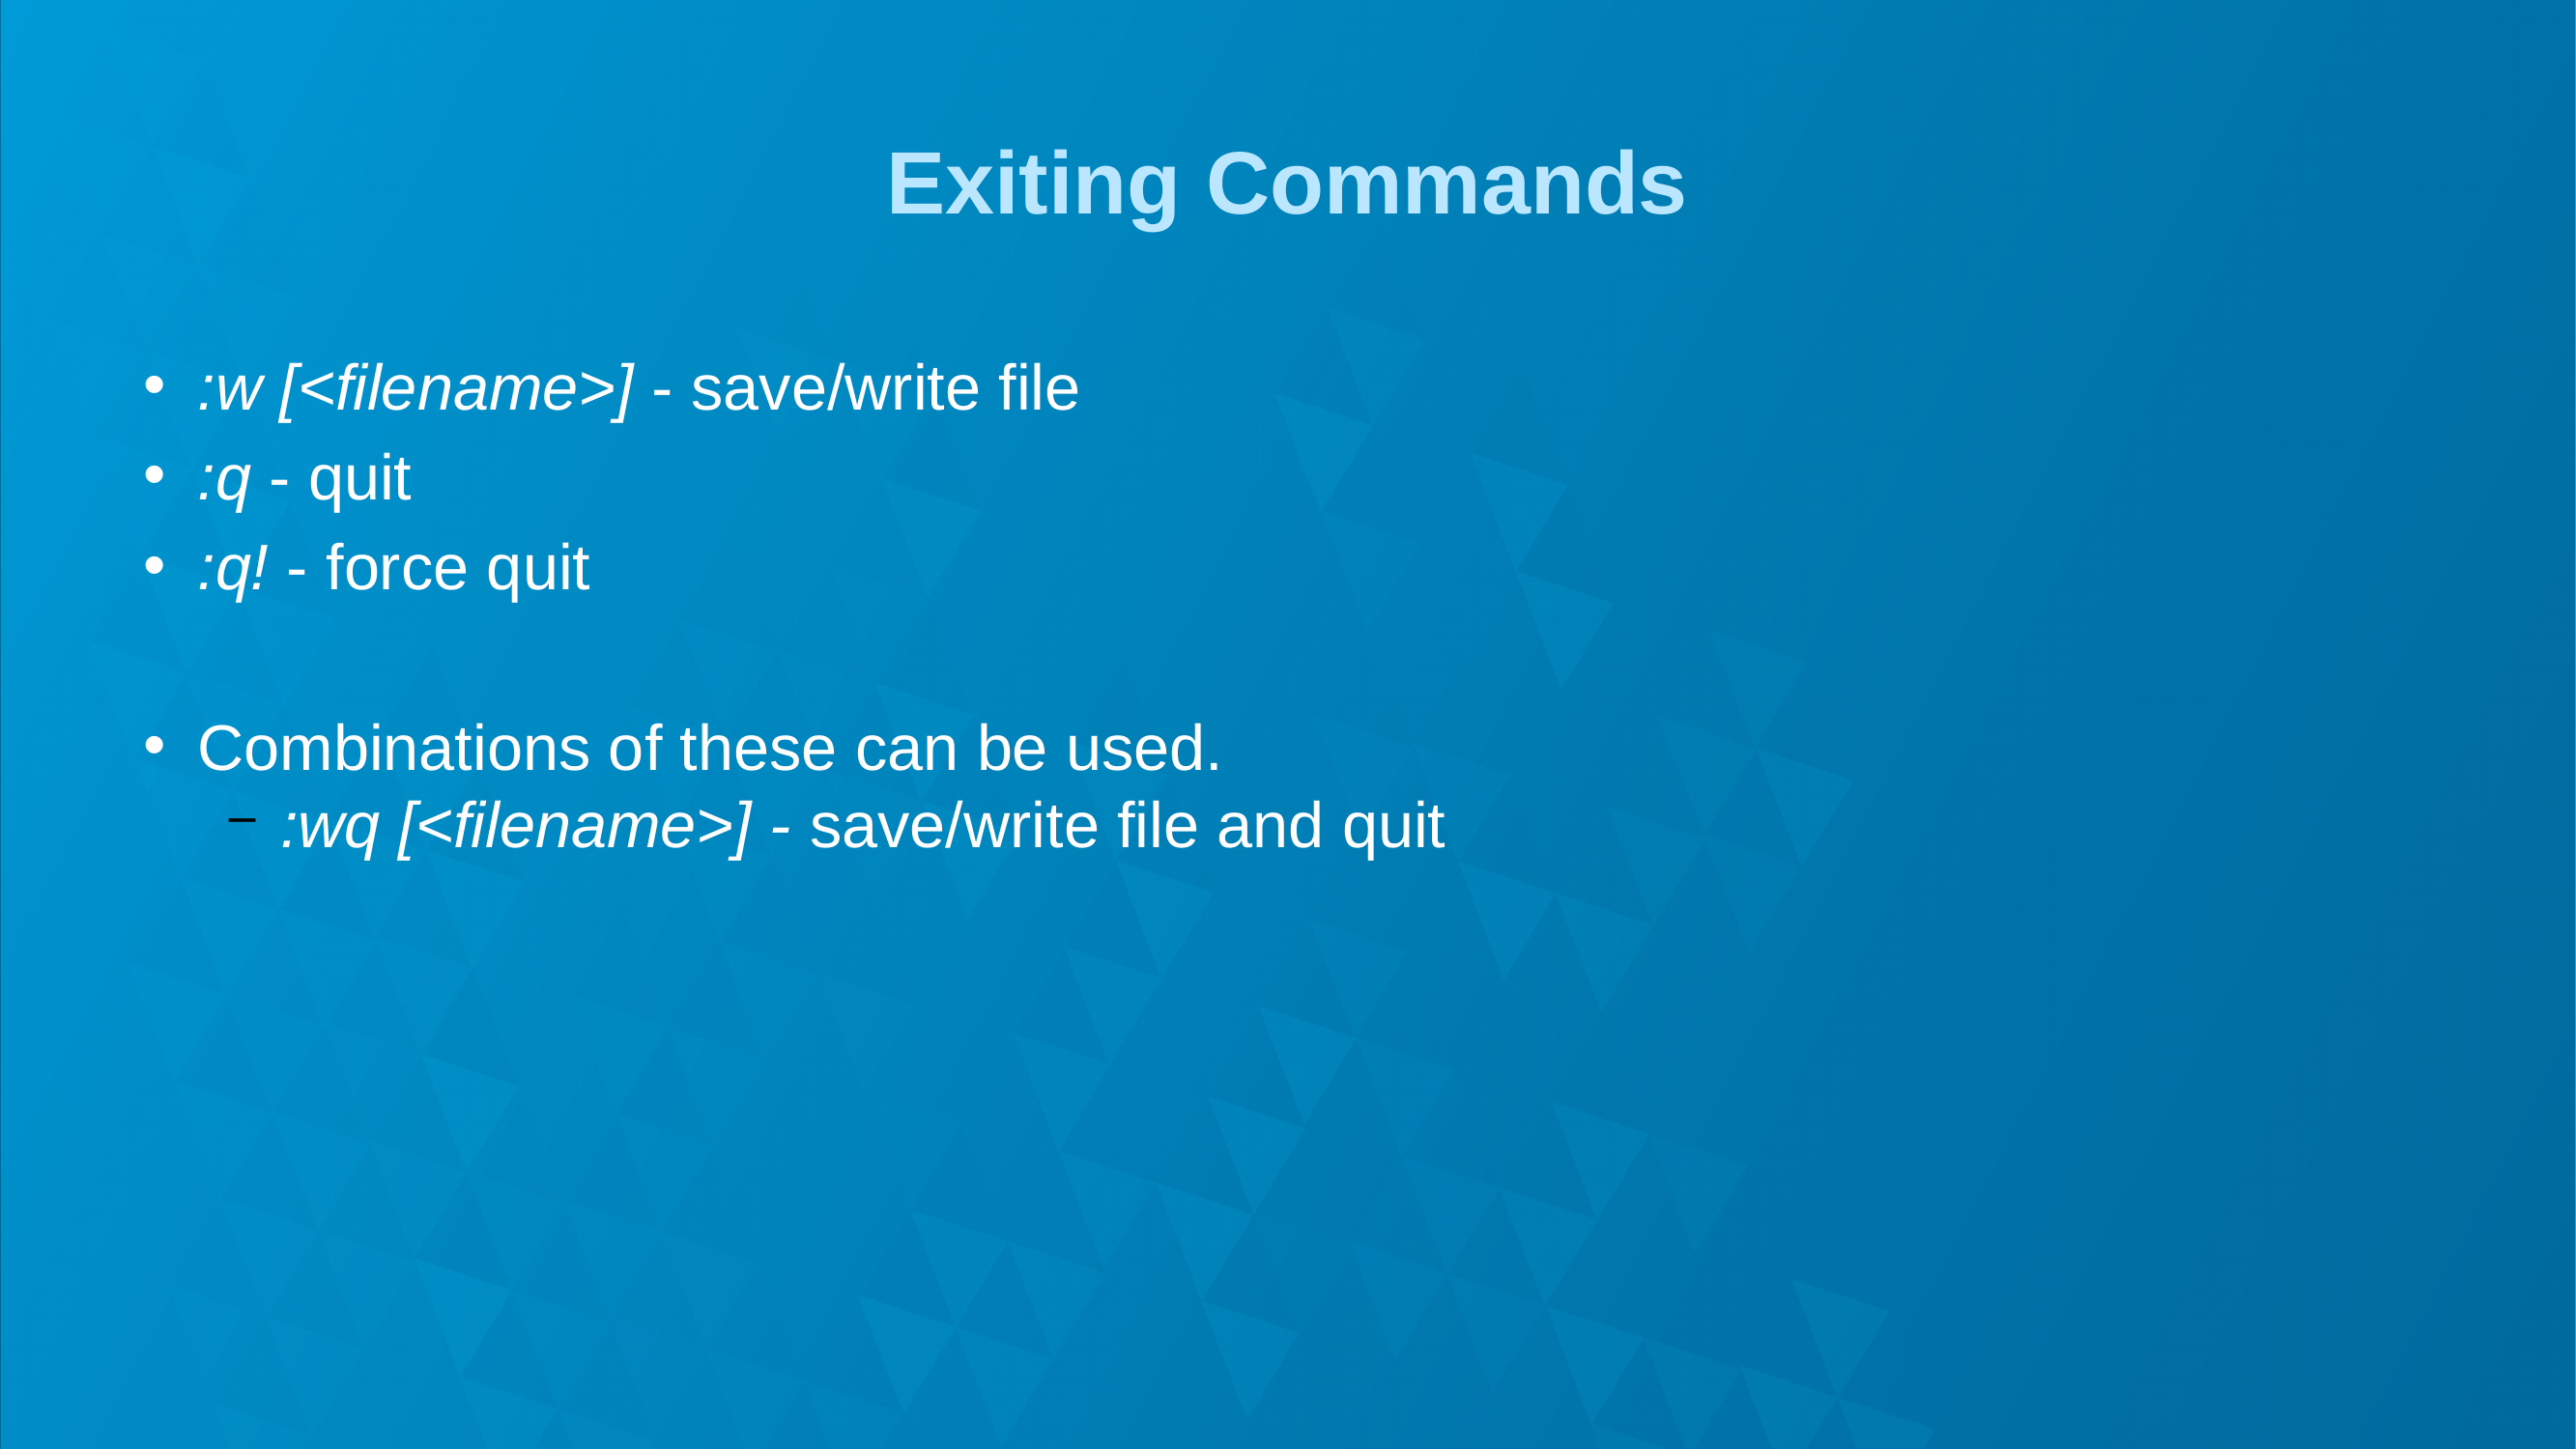

# Exiting Commands
:w [<filename>] - save/write file
:q - quit
:q! - force quit
Combinations of these can be used.
:wq [<filename>] - save/write file and quit